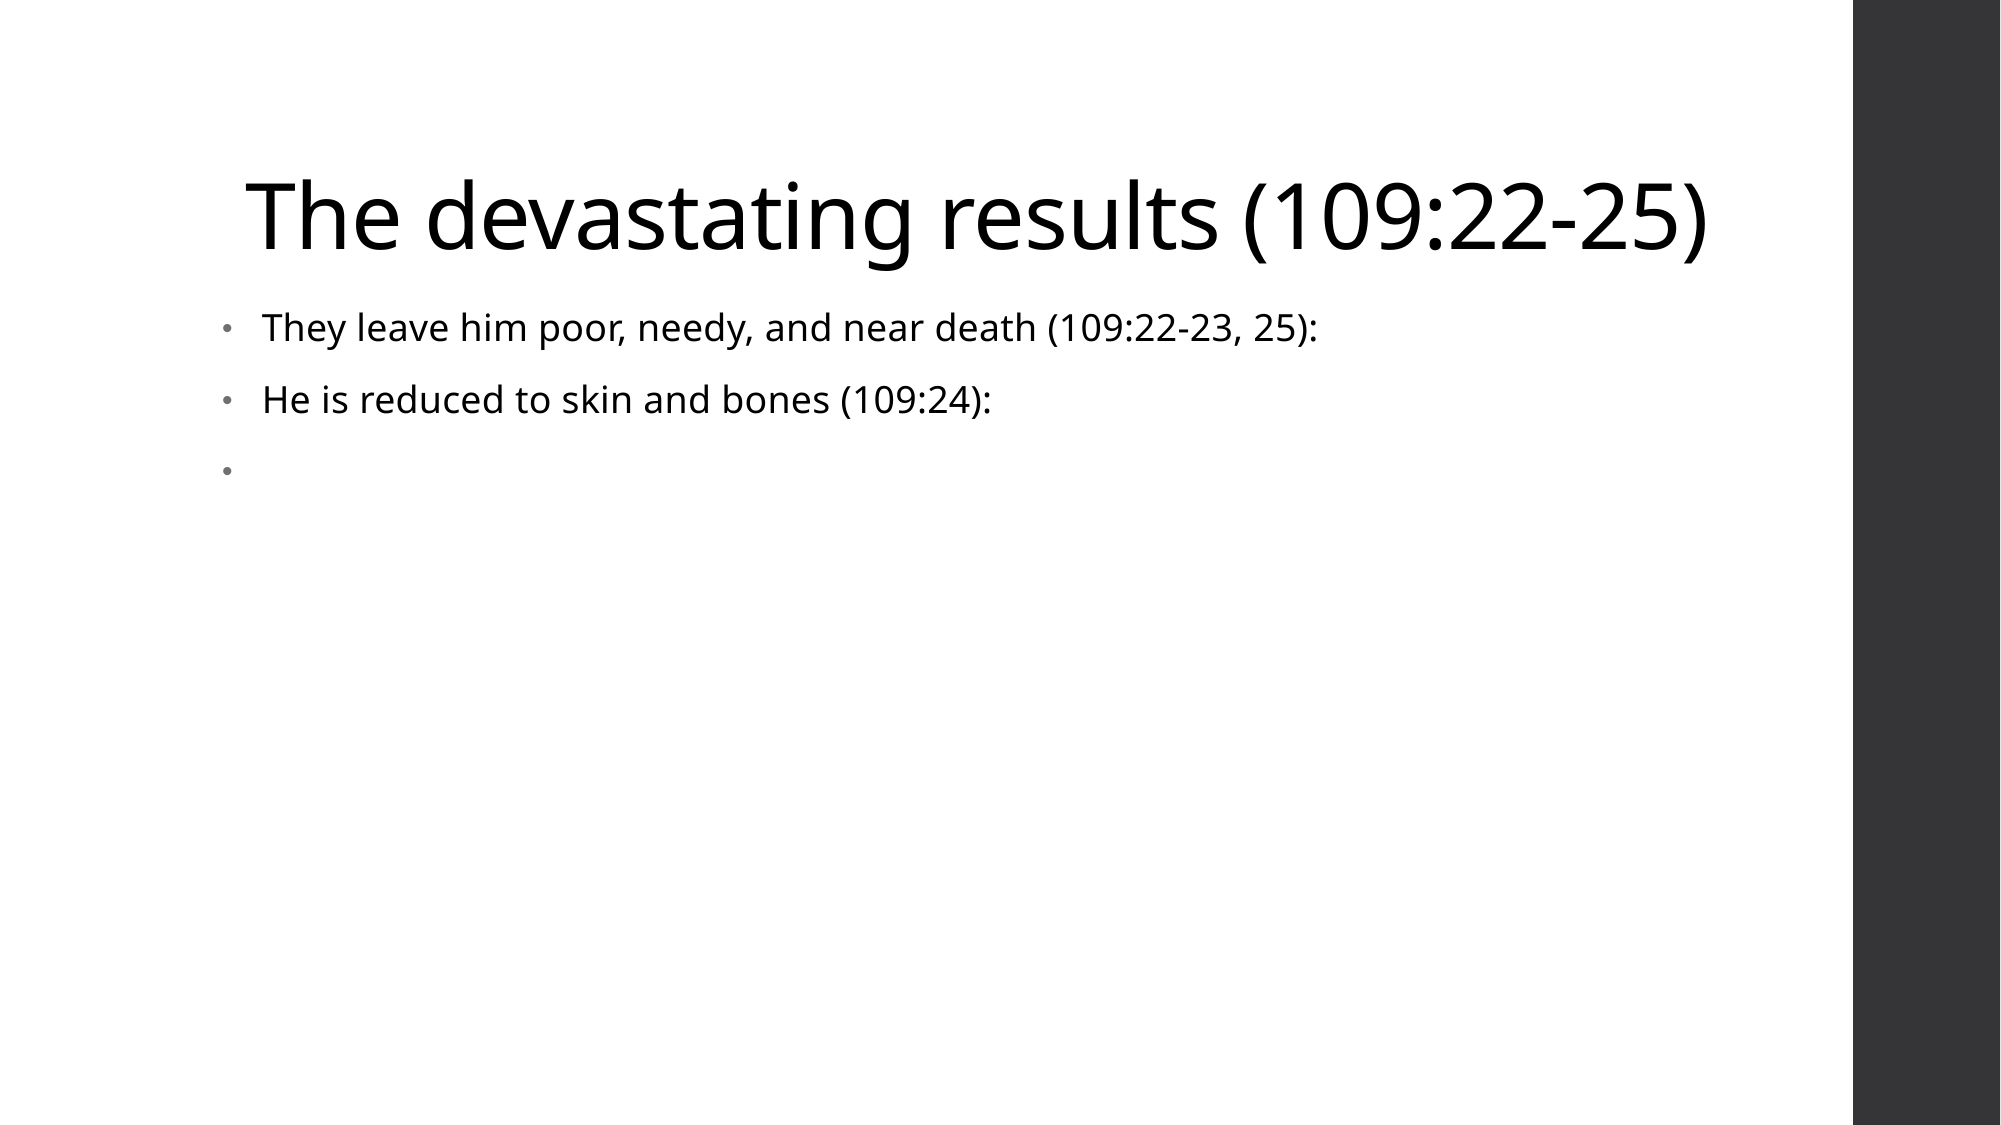

# The devastating results (109:22-25)
 They leave him poor, needy, and near death (109:22-23, 25):
 He is reduced to skin and bones (109:24):